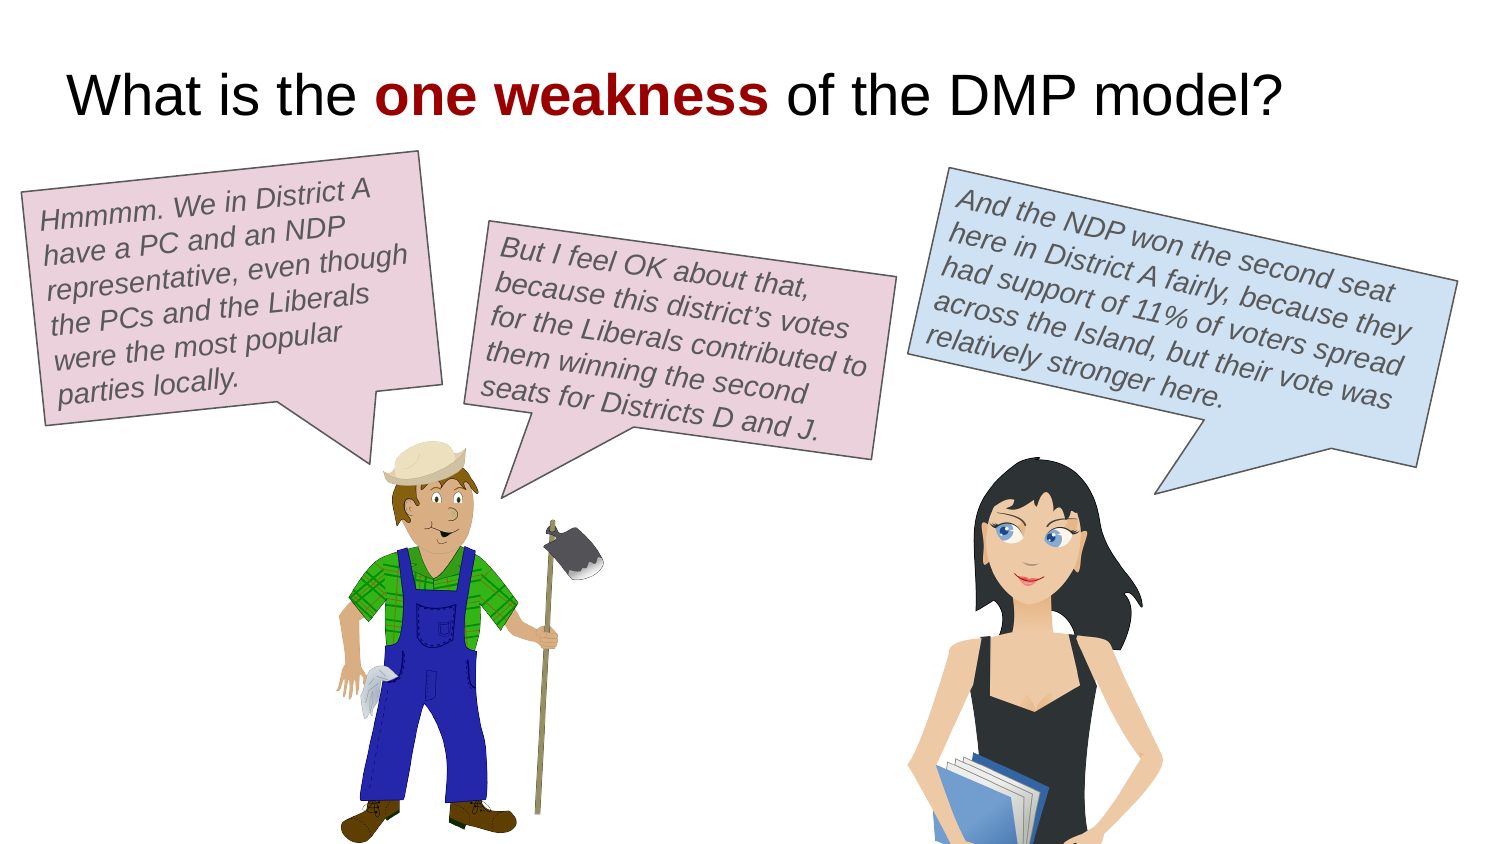

# What is the one weakness of the DMP model?
Hmmmm. We in District A have a PC and an NDP representative, even though the PCs and the Liberals were the most popular parties locally.
And the NDP won the second seat here in District A fairly, because they had support of 11% of voters spread across the Island, but their vote was relatively stronger here.
But I feel OK about that, because this district’s votes for the Liberals contributed to them winning the second seats for Districts D and J.